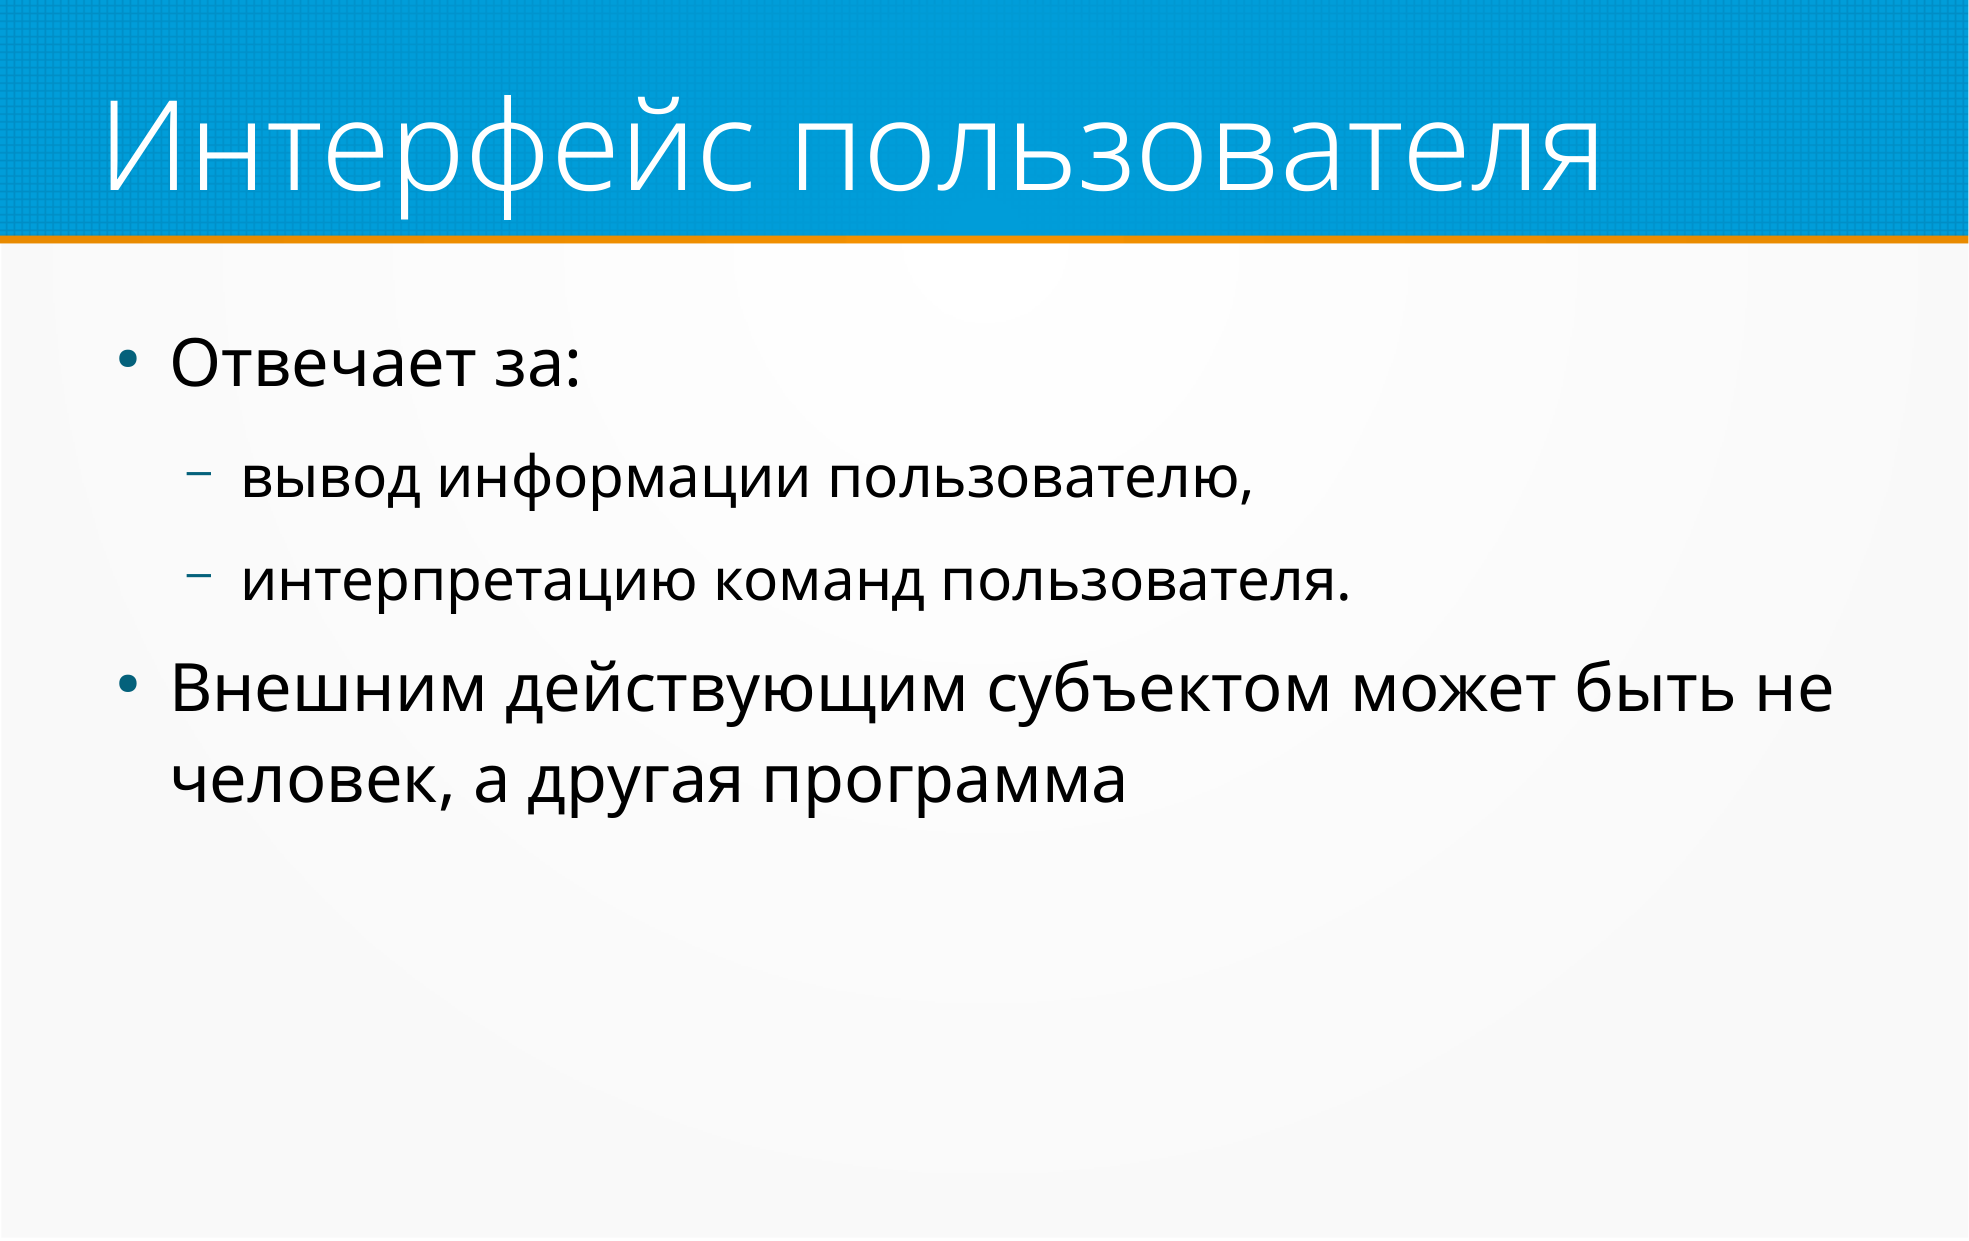

# Интерфейс пользователя
Отвечает за:
вывод информации пользователю,
интерпретацию команд пользователя.
Внешним действующим субъектом может быть не человек, а другая программа